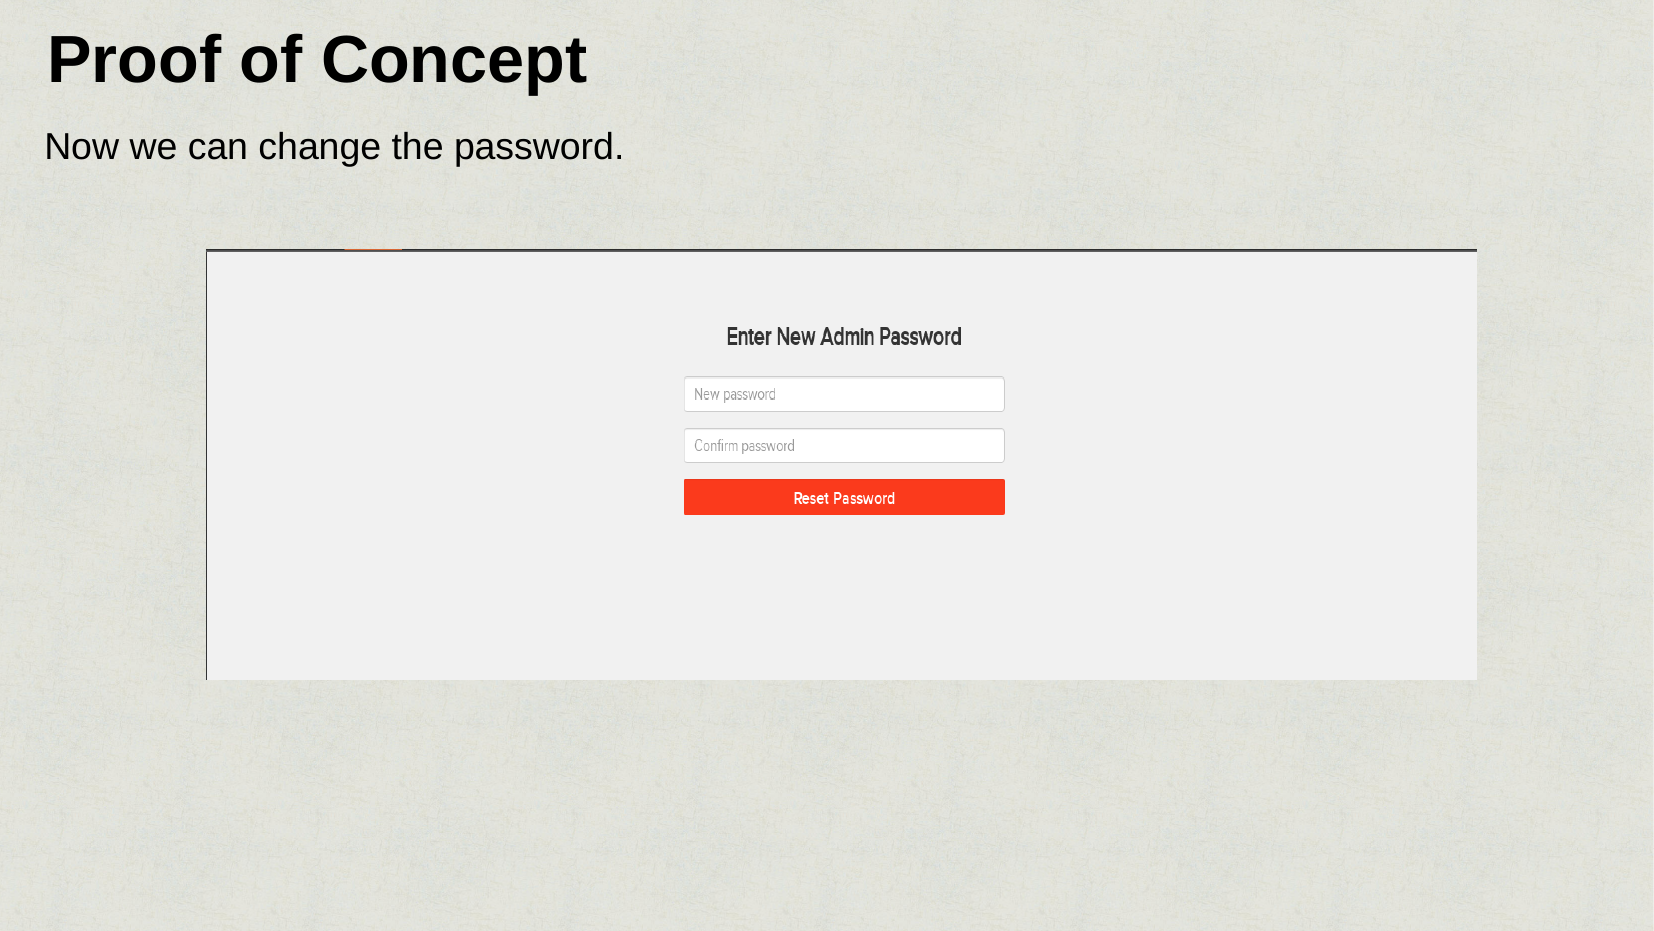

# Proof of Concept
Now we can change the password.